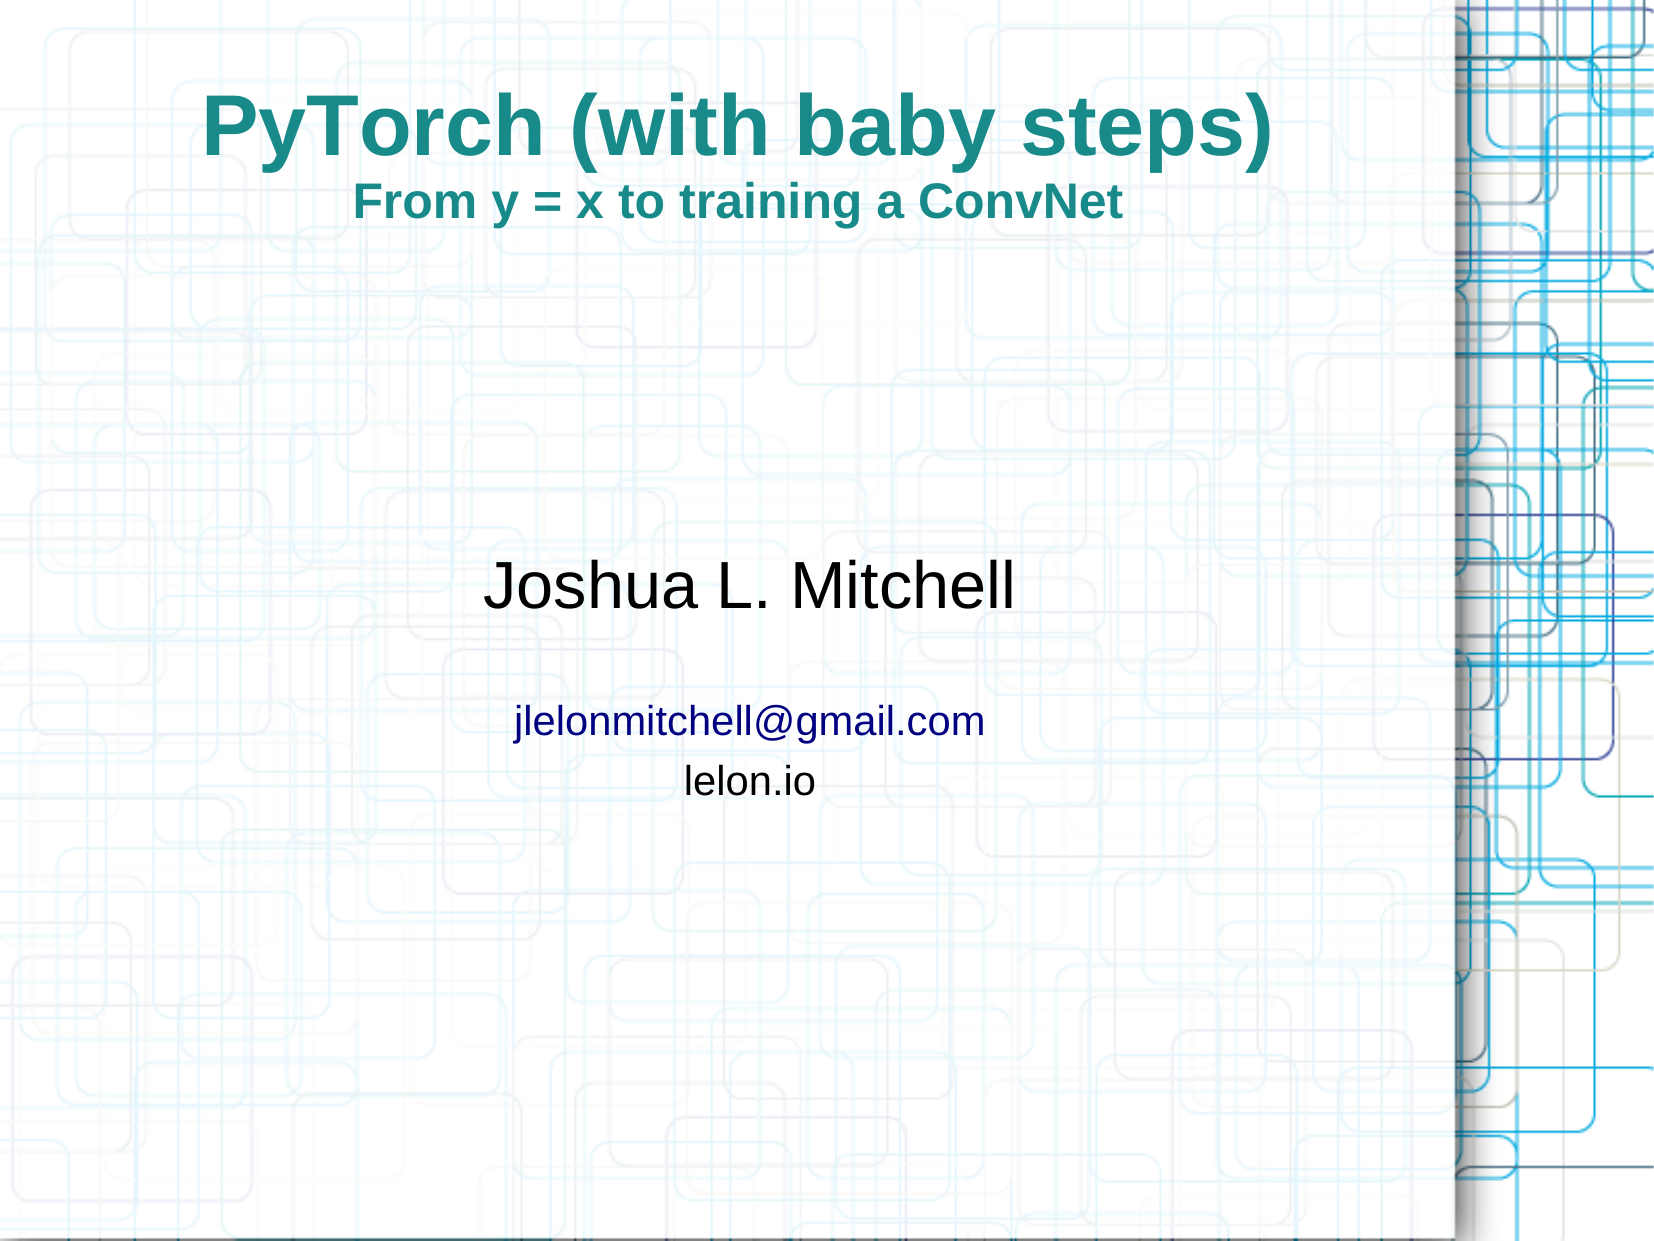

# PyTorch (with baby steps) From y = x to training a ConvNet
Joshua L. Mitchell
jlelonmitchell@gmail.com
lelon.io